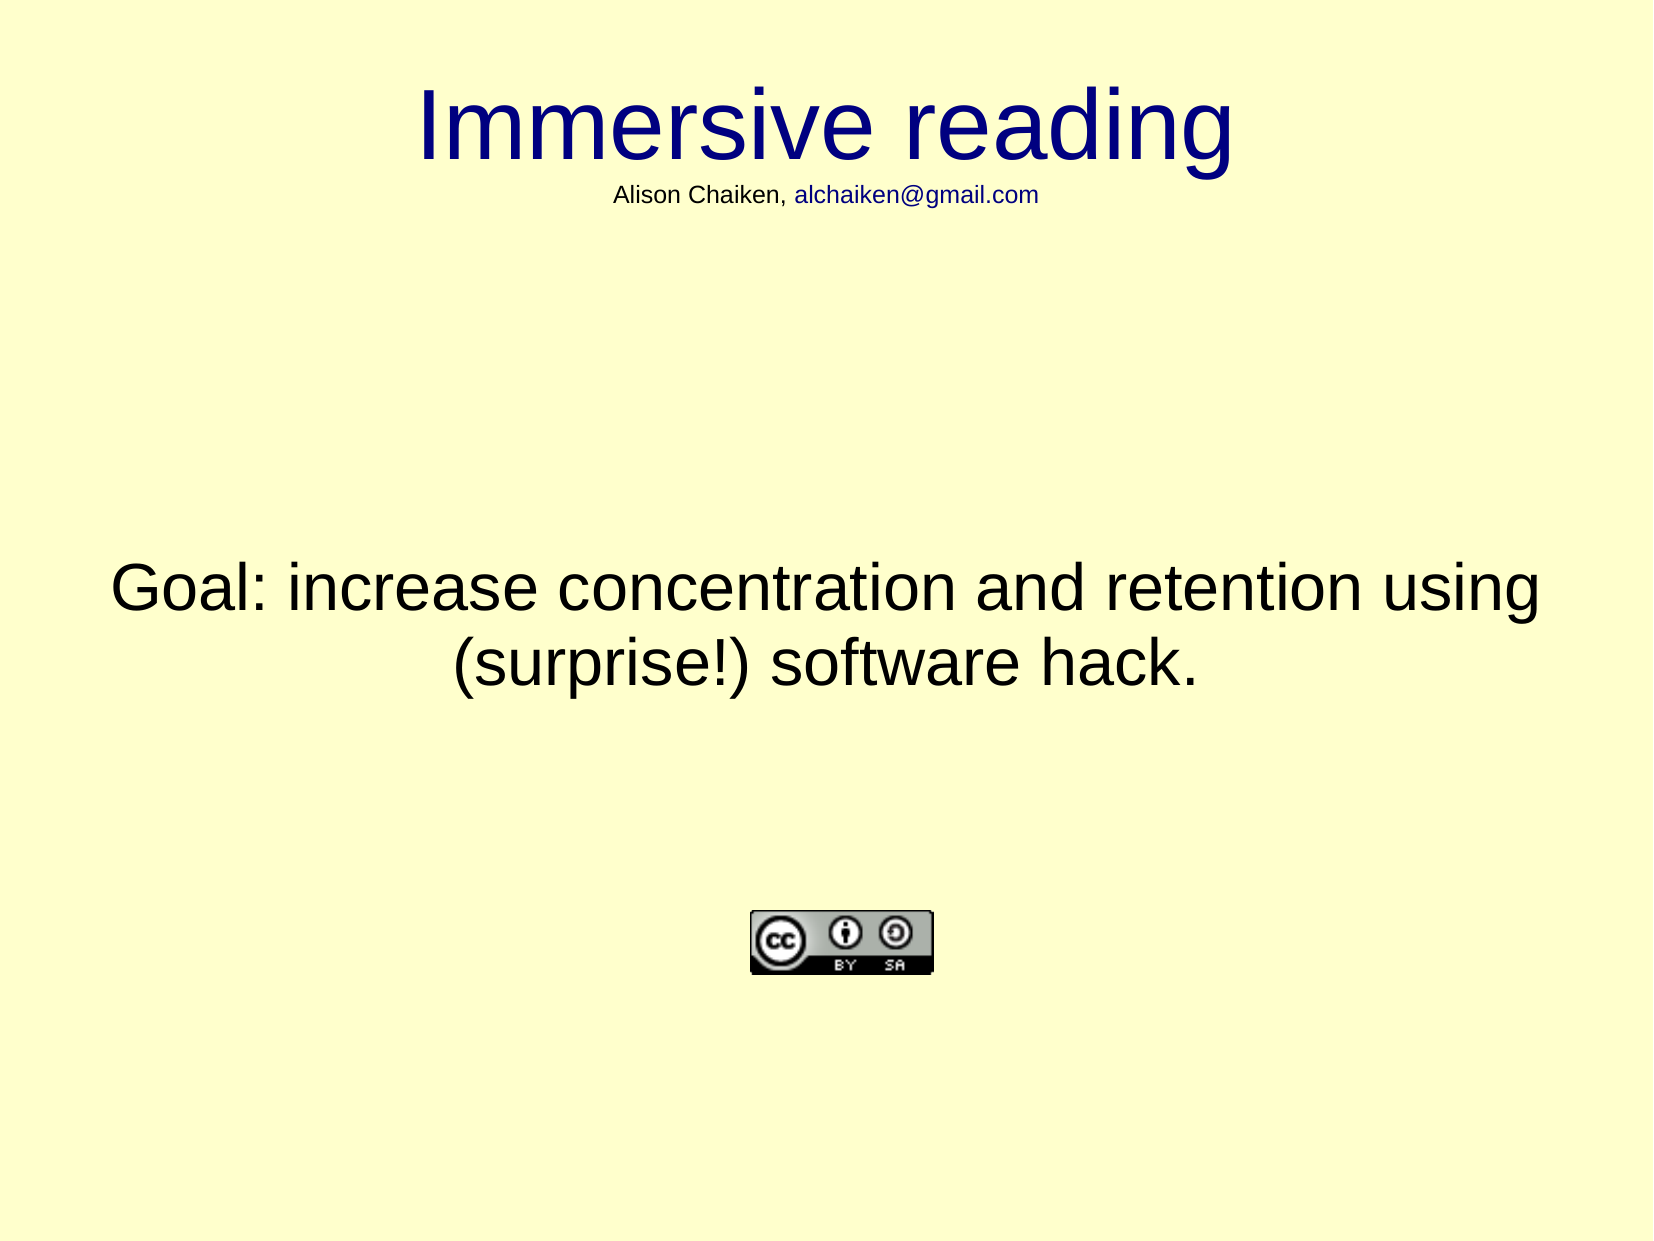

# Immersive reading Alison Chaiken, alchaiken@gmail.com
Goal: increase concentration and retention using (surprise!) software hack.